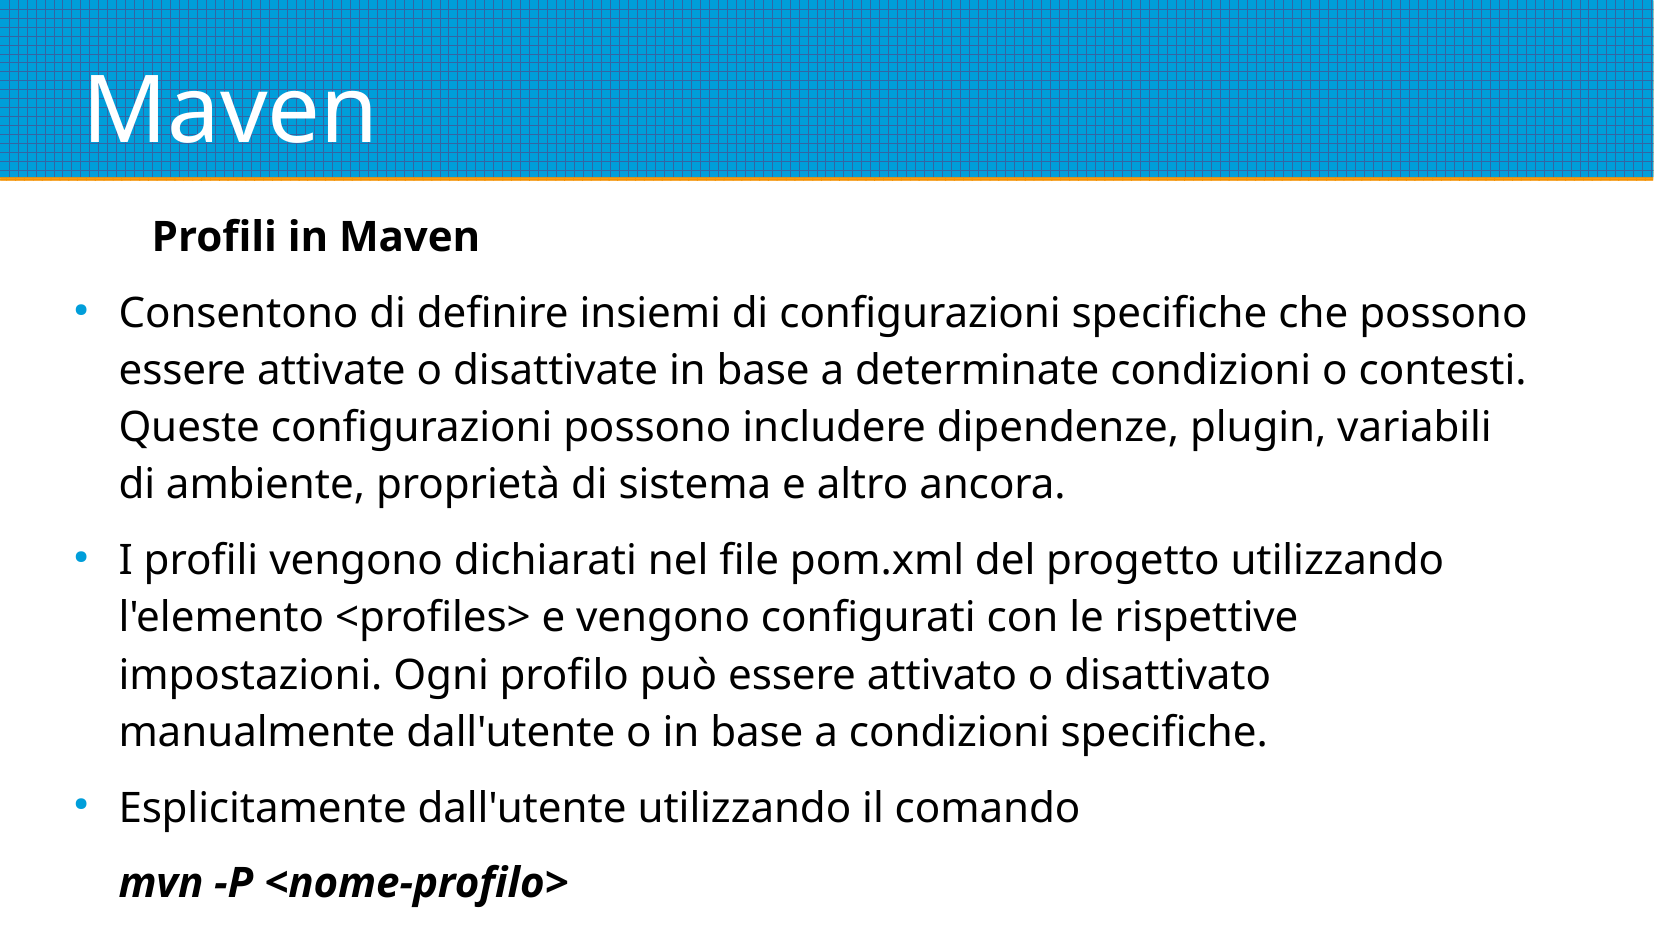

# Maven
 Profili in Maven
Consentono di definire insiemi di configurazioni specifiche che possono essere attivate o disattivate in base a determinate condizioni o contesti. Queste configurazioni possono includere dipendenze, plugin, variabili di ambiente, proprietà di sistema e altro ancora.
I profili vengono dichiarati nel file pom.xml del progetto utilizzando l'elemento <profiles> e vengono configurati con le rispettive impostazioni. Ogni profilo può essere attivato o disattivato manualmente dall'utente o in base a condizioni specifiche.
Esplicitamente dall'utente utilizzando il comando
mvn -P <nome-profilo>